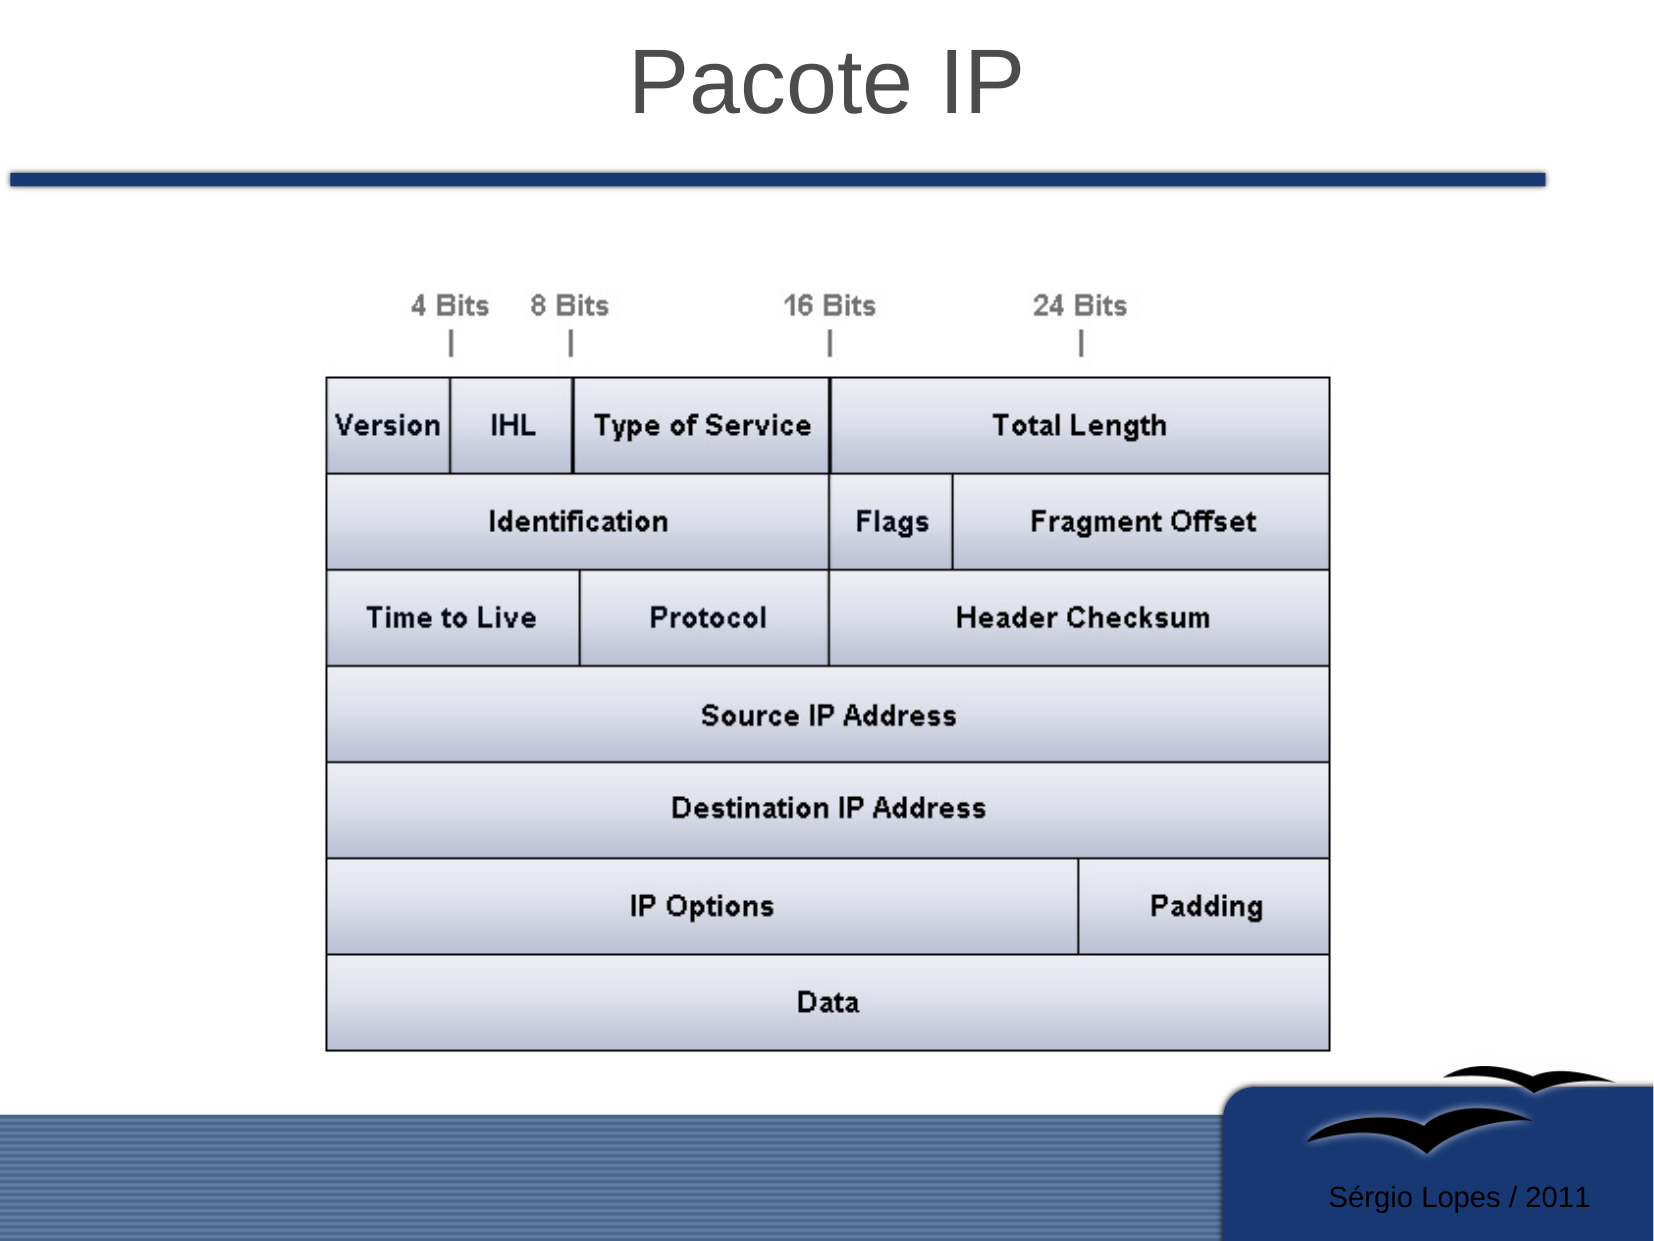

# Pacote IP
Sérgio Lopes / 2011